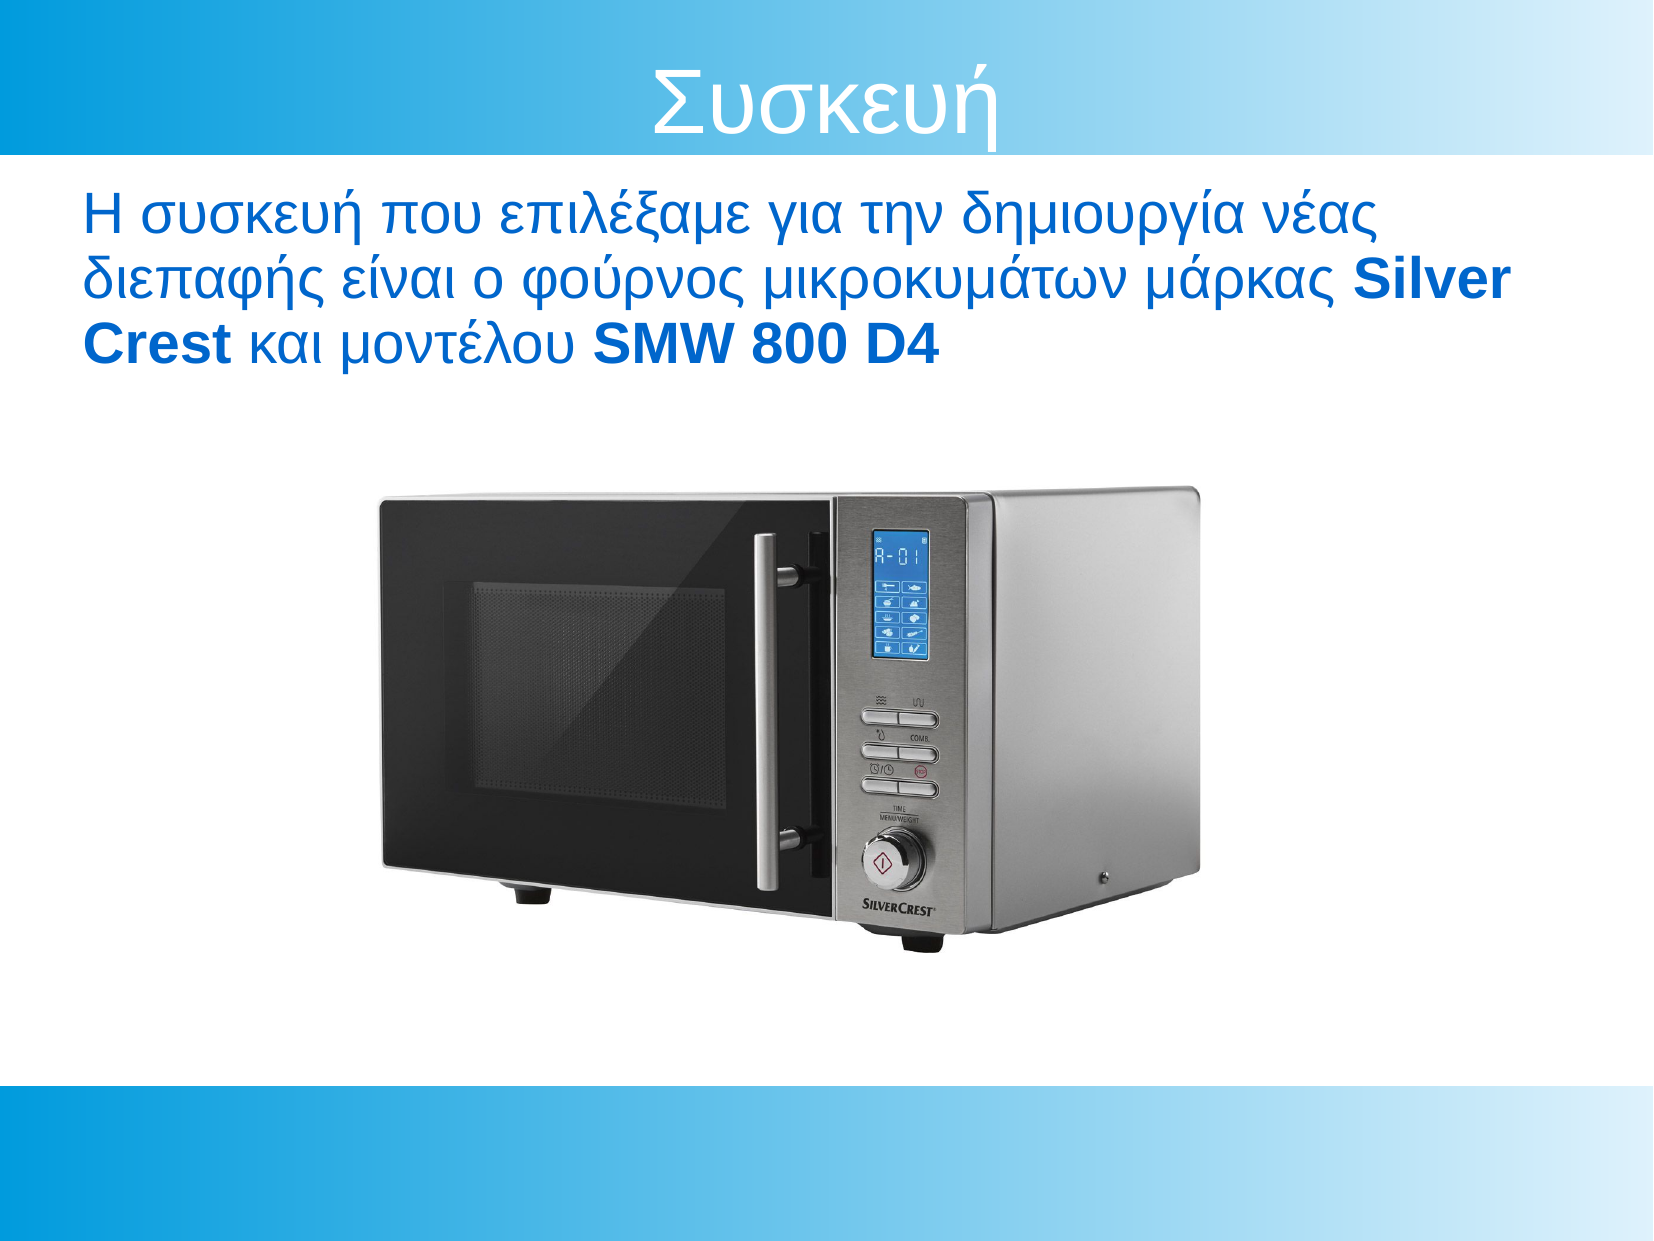

# Συσκευή
Η συσκευή που επιλέξαμε για την δημιουργία νέας διεπαφής είναι ο φούρνος μικροκυμάτων μάρκας Silver Crest και μοντέλου SMW 800 D4